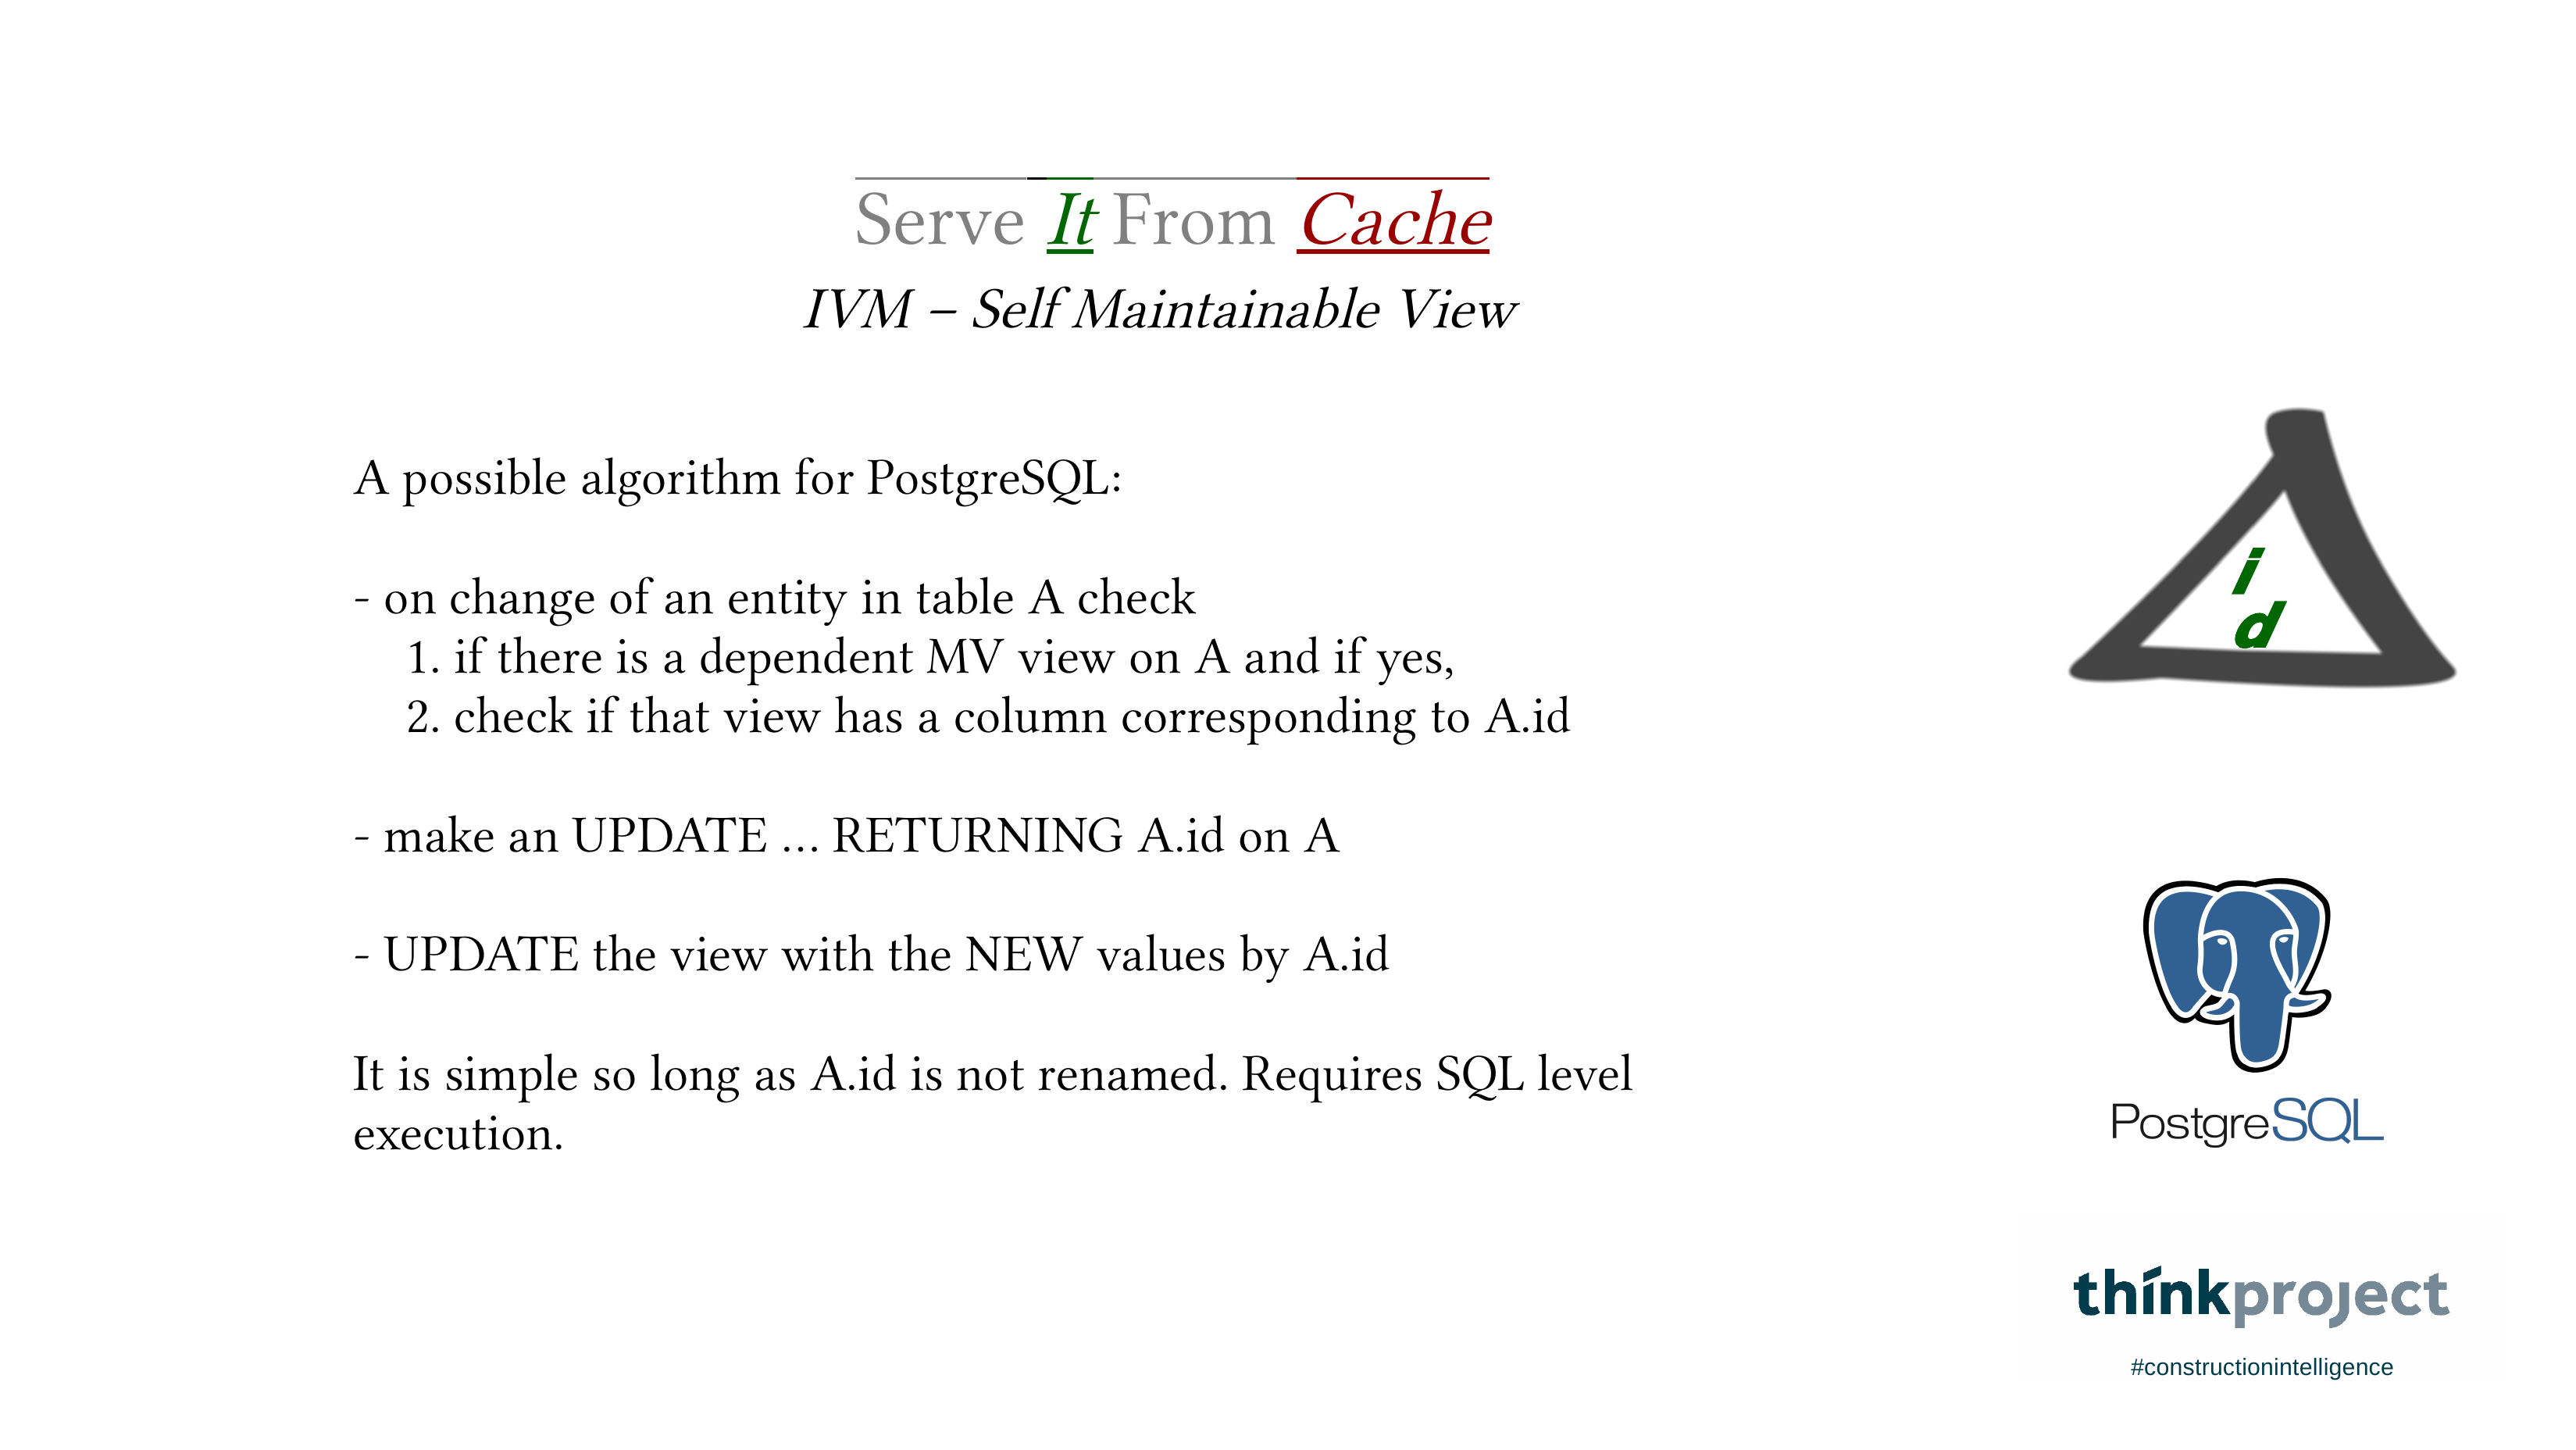

Serve It From Cache
IVM – Self Maintainable View
A possible algorithm for PostgreSQL:
- on change of an entity in table A check
 1. if there is a dependent MV view on A and if yes,
 2. check if that view has a column corresponding to A.id
- make an UPDATE … RETURNING A.id on A
- UPDATE the view with the NEW values by A.id
It is simple so long as A.id is not renamed. Requires SQL level execution.
id